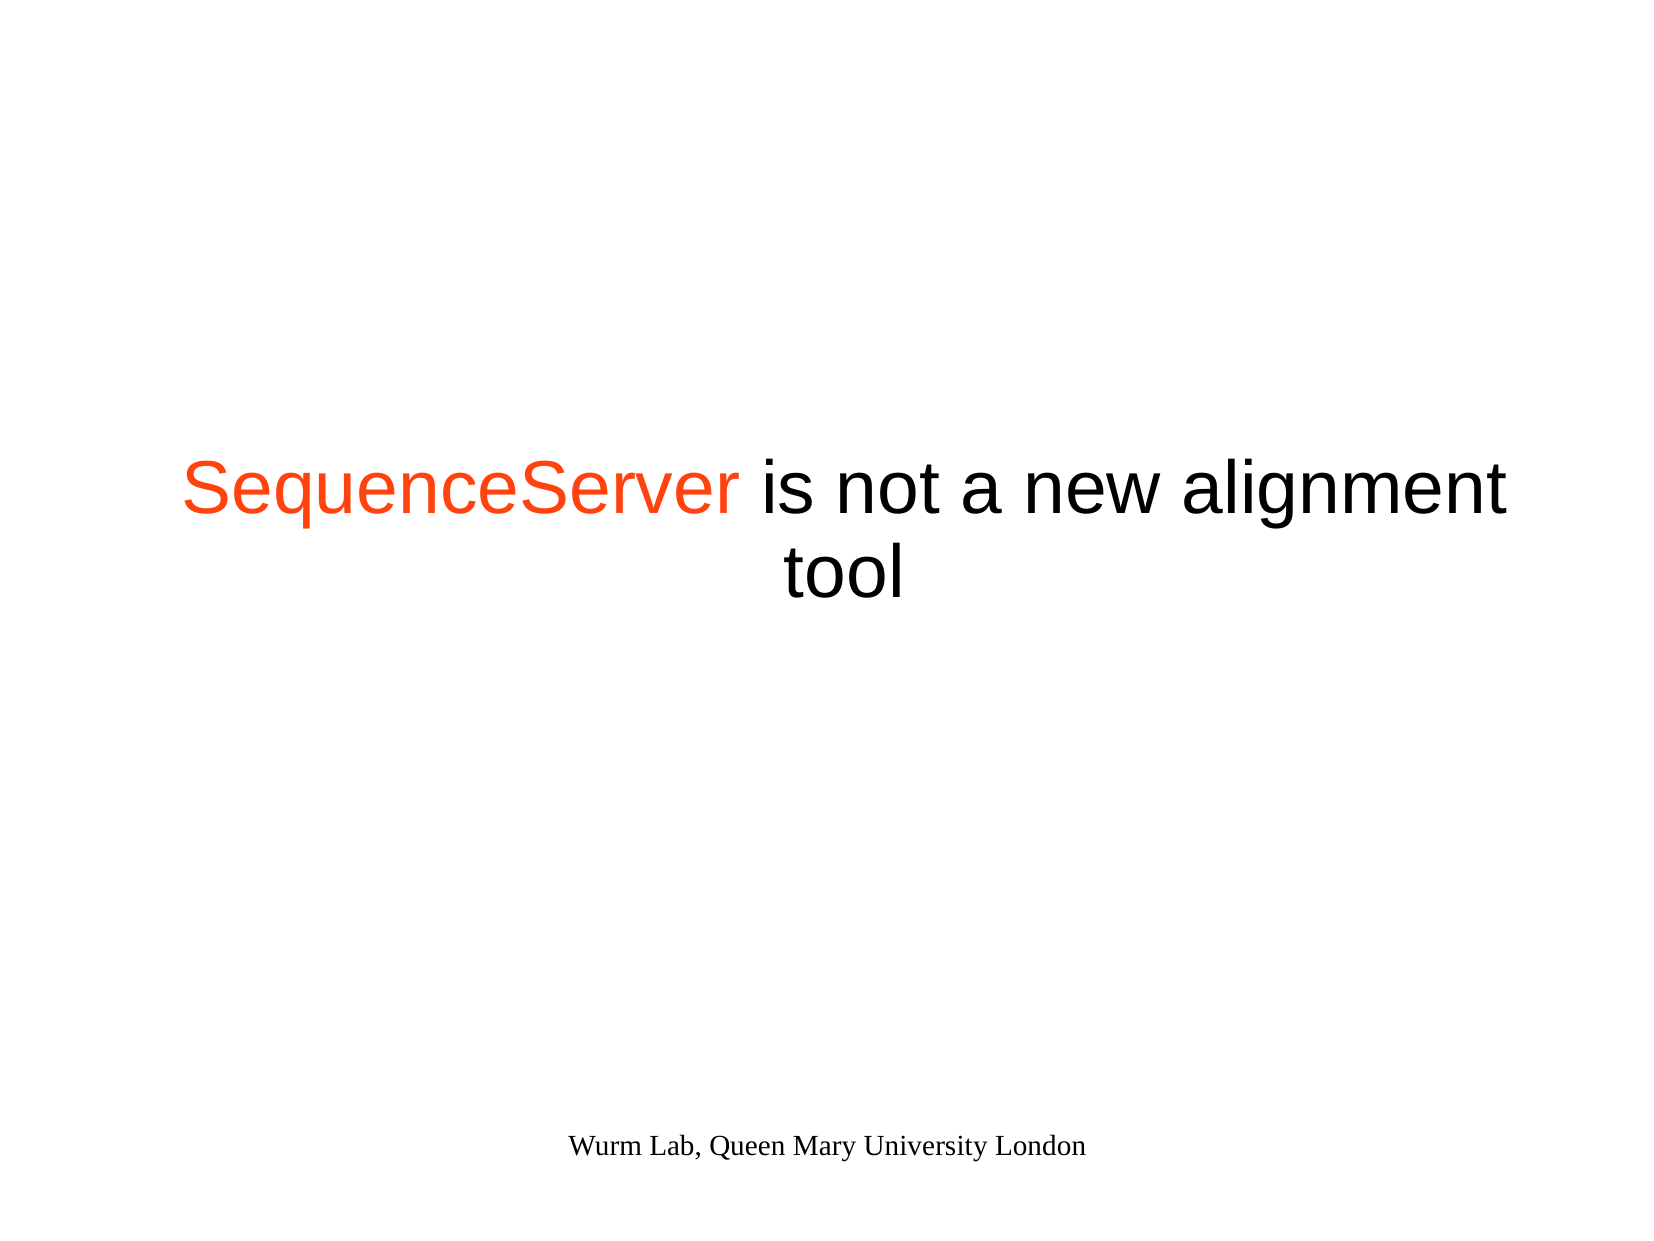

# SequenceServer is not a new alignment tool
Wurm Lab, Queen Mary University London